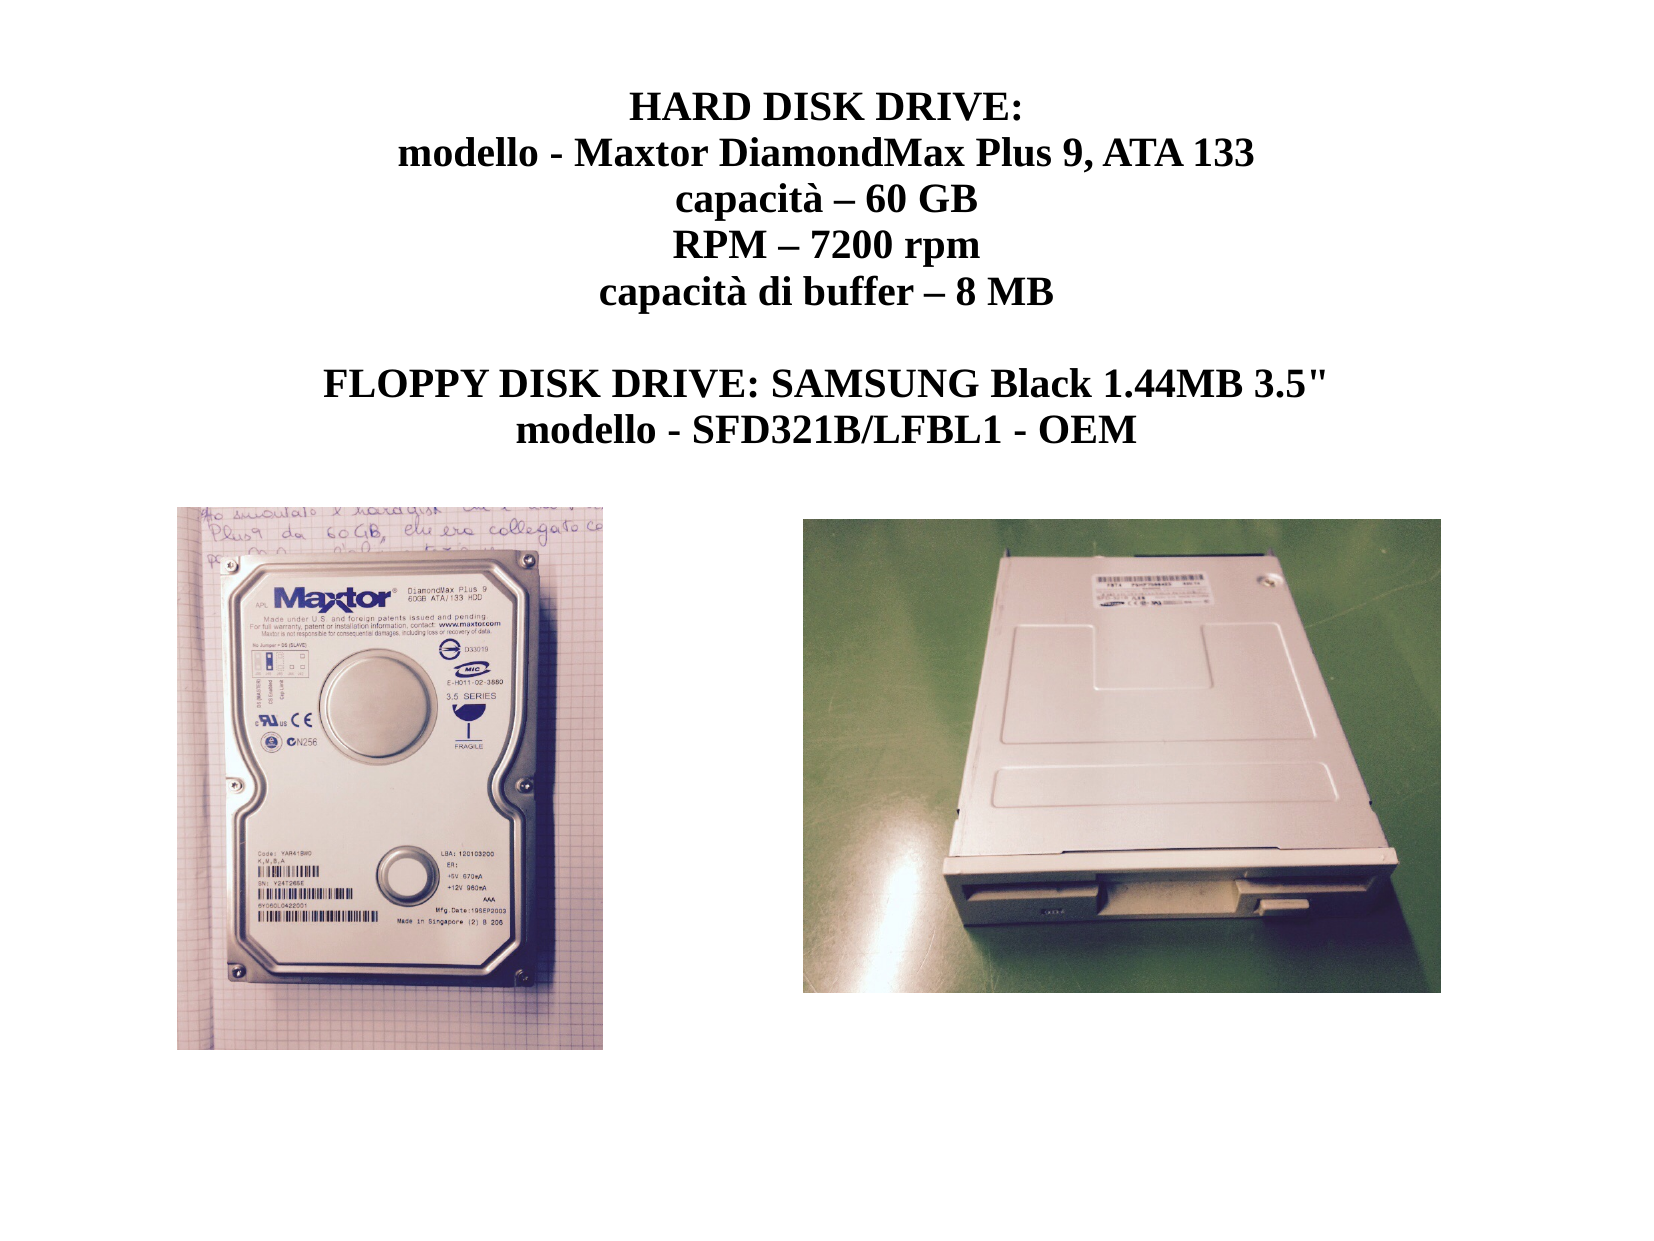

# HARD DISK DRIVE: modello - Maxtor DiamondMax Plus 9, ATA 133 capacità – 60 GB RPM – 7200 rpm capacità di buffer – 8 MB FLOPPY DISK DRIVE: SAMSUNG Black 1.44MB 3.5" modello - SFD321B/LFBL1 - OEM